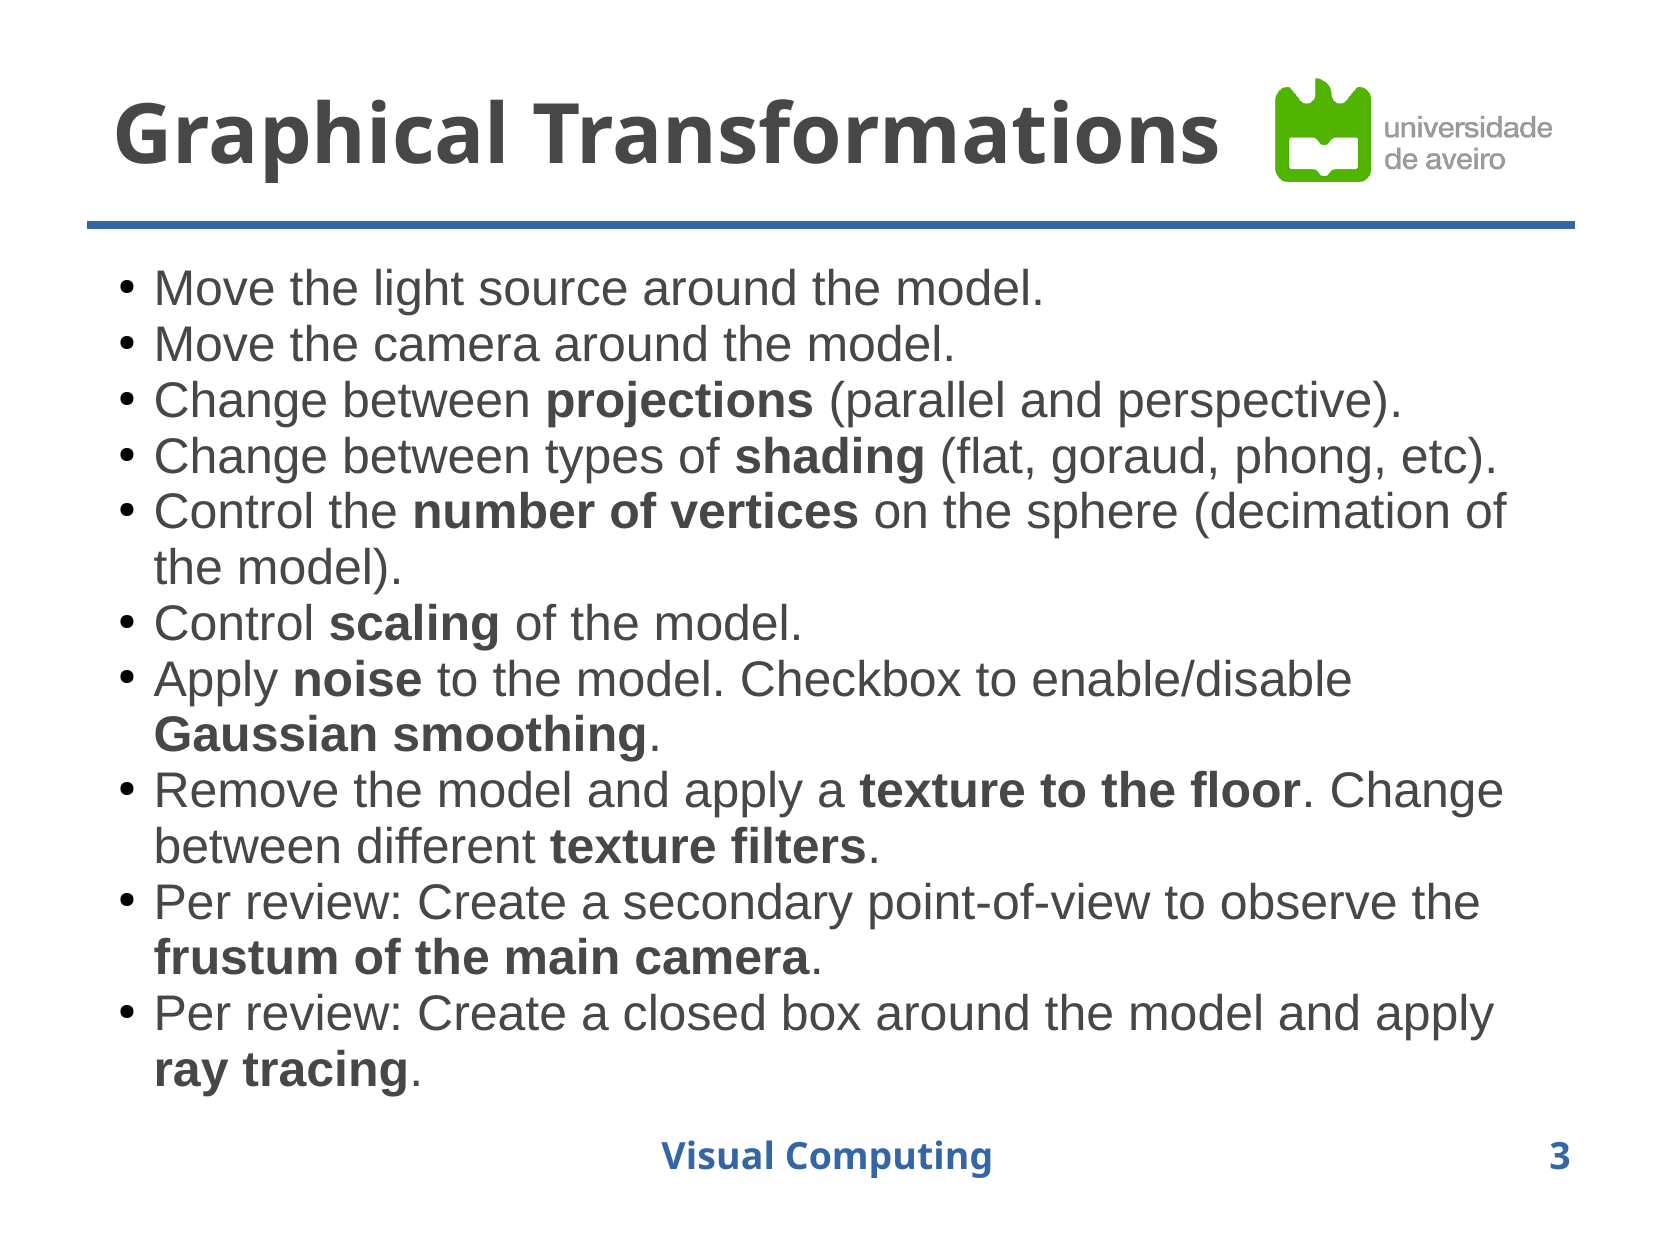

# Graphical Transformations
Move the light source around the model.
Move the camera around the model.
Change between projections (parallel and perspective).
Change between types of shading (flat, goraud, phong, etc).
Control the number of vertices on the sphere (decimation of the model).
Control scaling of the model.
Apply noise to the model. Checkbox to enable/disable Gaussian smoothing.
Remove the model and apply a texture to the floor. Change between different texture filters.
Per review: Create a secondary point-of-view to observe the frustum of the main camera.
Per review: Create a closed box around the model and apply ray tracing.
Visual Computing
3